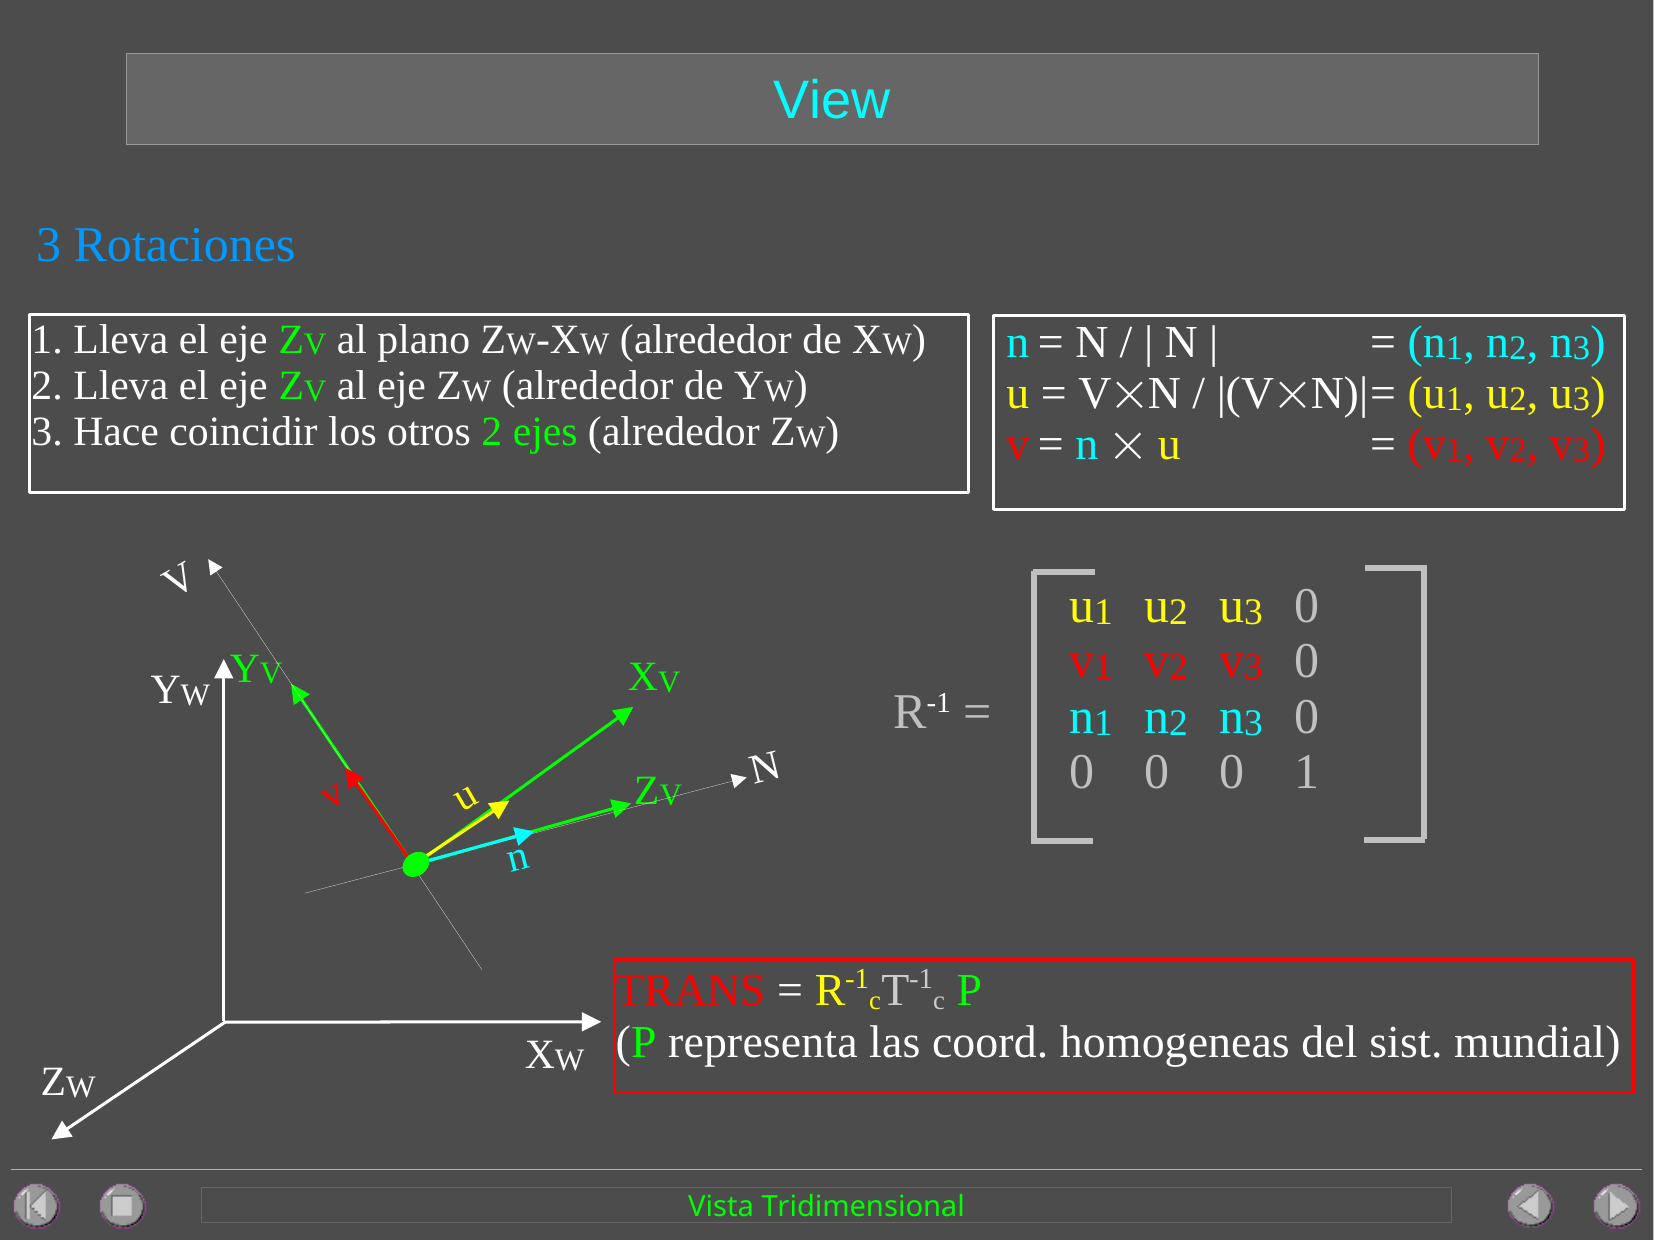

# View
3 Rotaciones
1. Lleva el eje ZV al plano ZW-XW (alrededor de XW)
2. Lleva el eje ZV al eje ZW (alrededor de YW)
3. Hace coincidir los otros 2 ejes (alrededor ZW)
 n = N / | N |			= (n1, n2, n3)
 u = VN / |(VN)|	= (u1, u2, u3)
 v = n  u			= (v1, v2, v3)
V
R-1 =
u1	u2	u3	0
v1	v2	v3	0
n1	n2	n3	0
0	0	0	1
YV
XV
ZV
YW
XW
ZW
N
v
u
n
TRANS = R-1cT-1c P
(P representa las coord. homogeneas del sist. mundial)